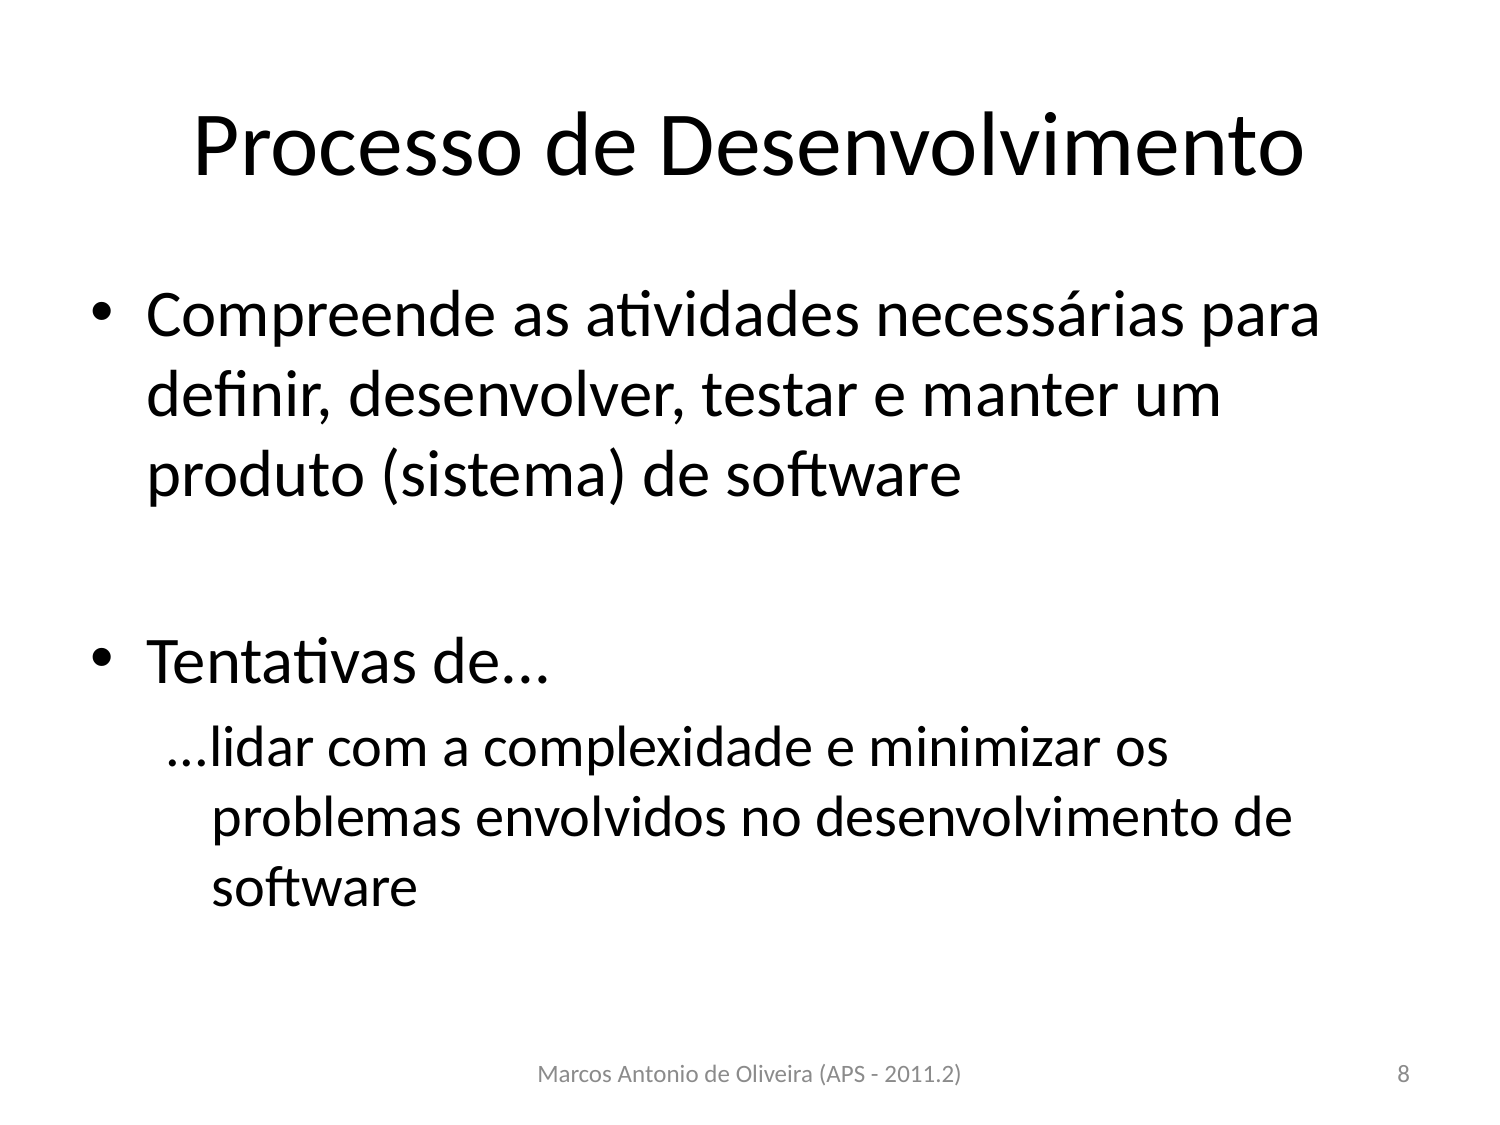

# Processo de Desenvolvimento
Compreende as atividades necessárias para definir, desenvolver, testar e manter um produto (sistema) de software
Tentativas de...
...lidar com a complexidade e minimizar os problemas envolvidos no desenvolvimento de software
Marcos Antonio de Oliveira (APS - 2011.2)